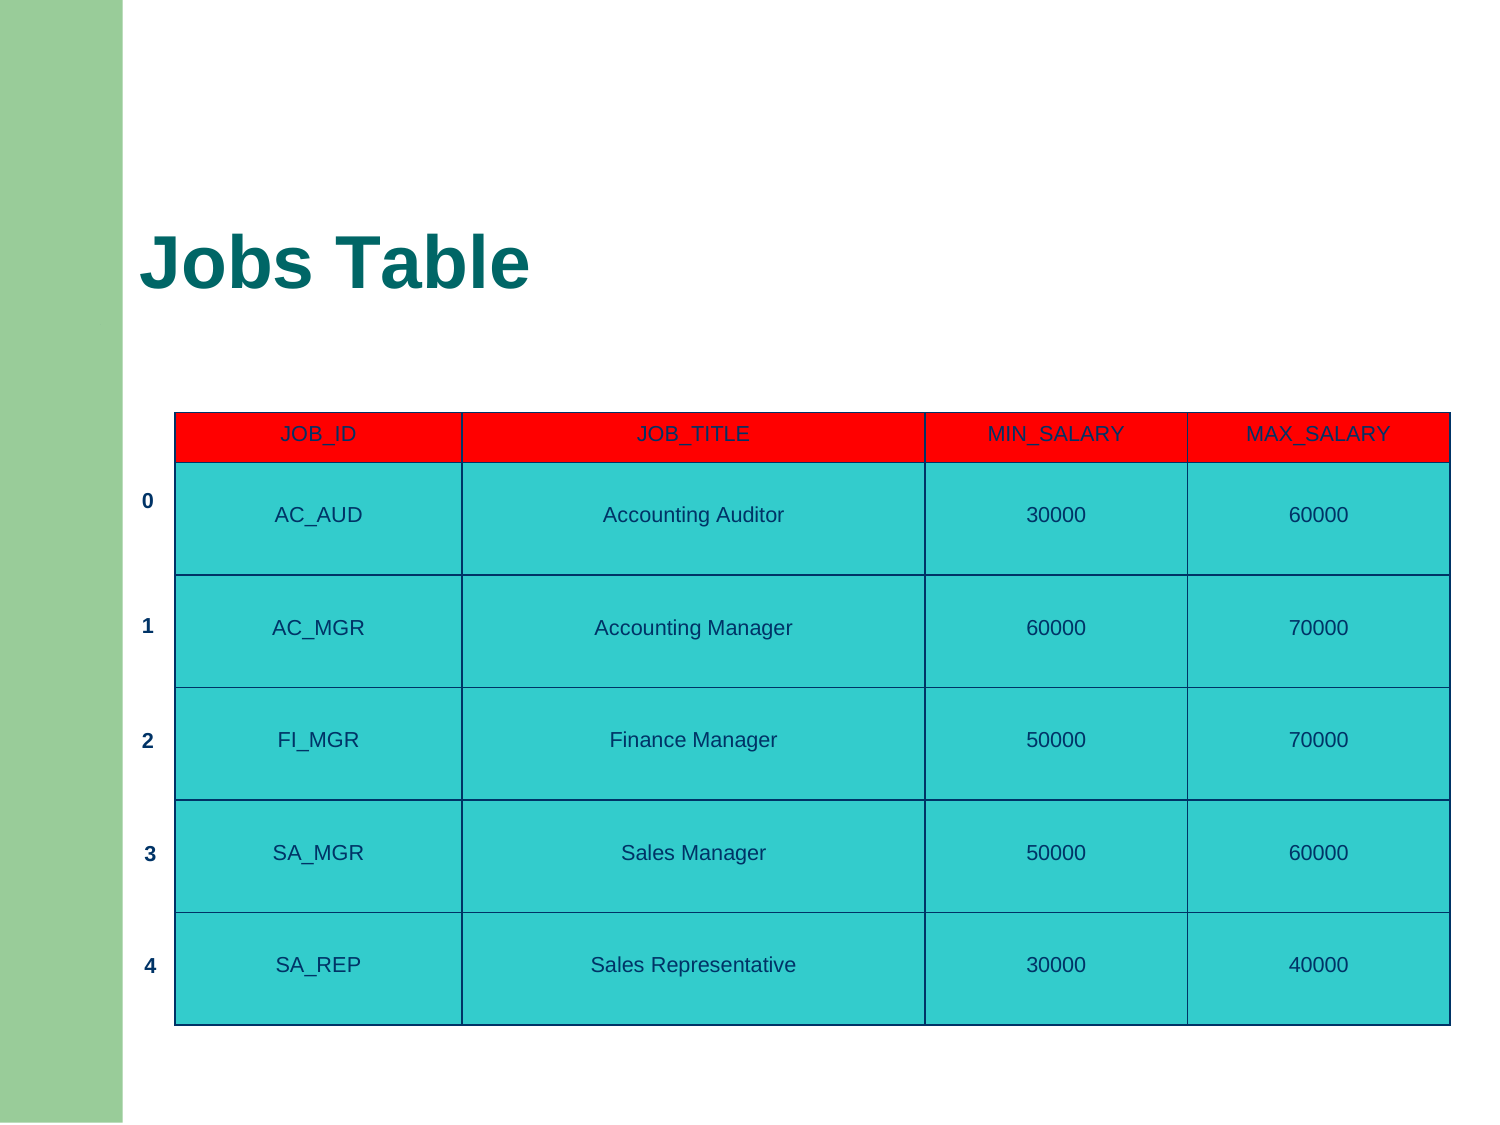

Jobs Table
JOB_ID
JOB_TITLE
MIN_SALARY
MAX_SALARY
AC_AUD
Accounting Auditor
30000
60000
0
AC_MGR
Accounting Manager
60000
70000
1
FI_MGR
Finance Manager
50000
70000
2
SA_MGR
Sales Manager
50000
60000
3
SA_REP
Sales Representative
30000
40000
4